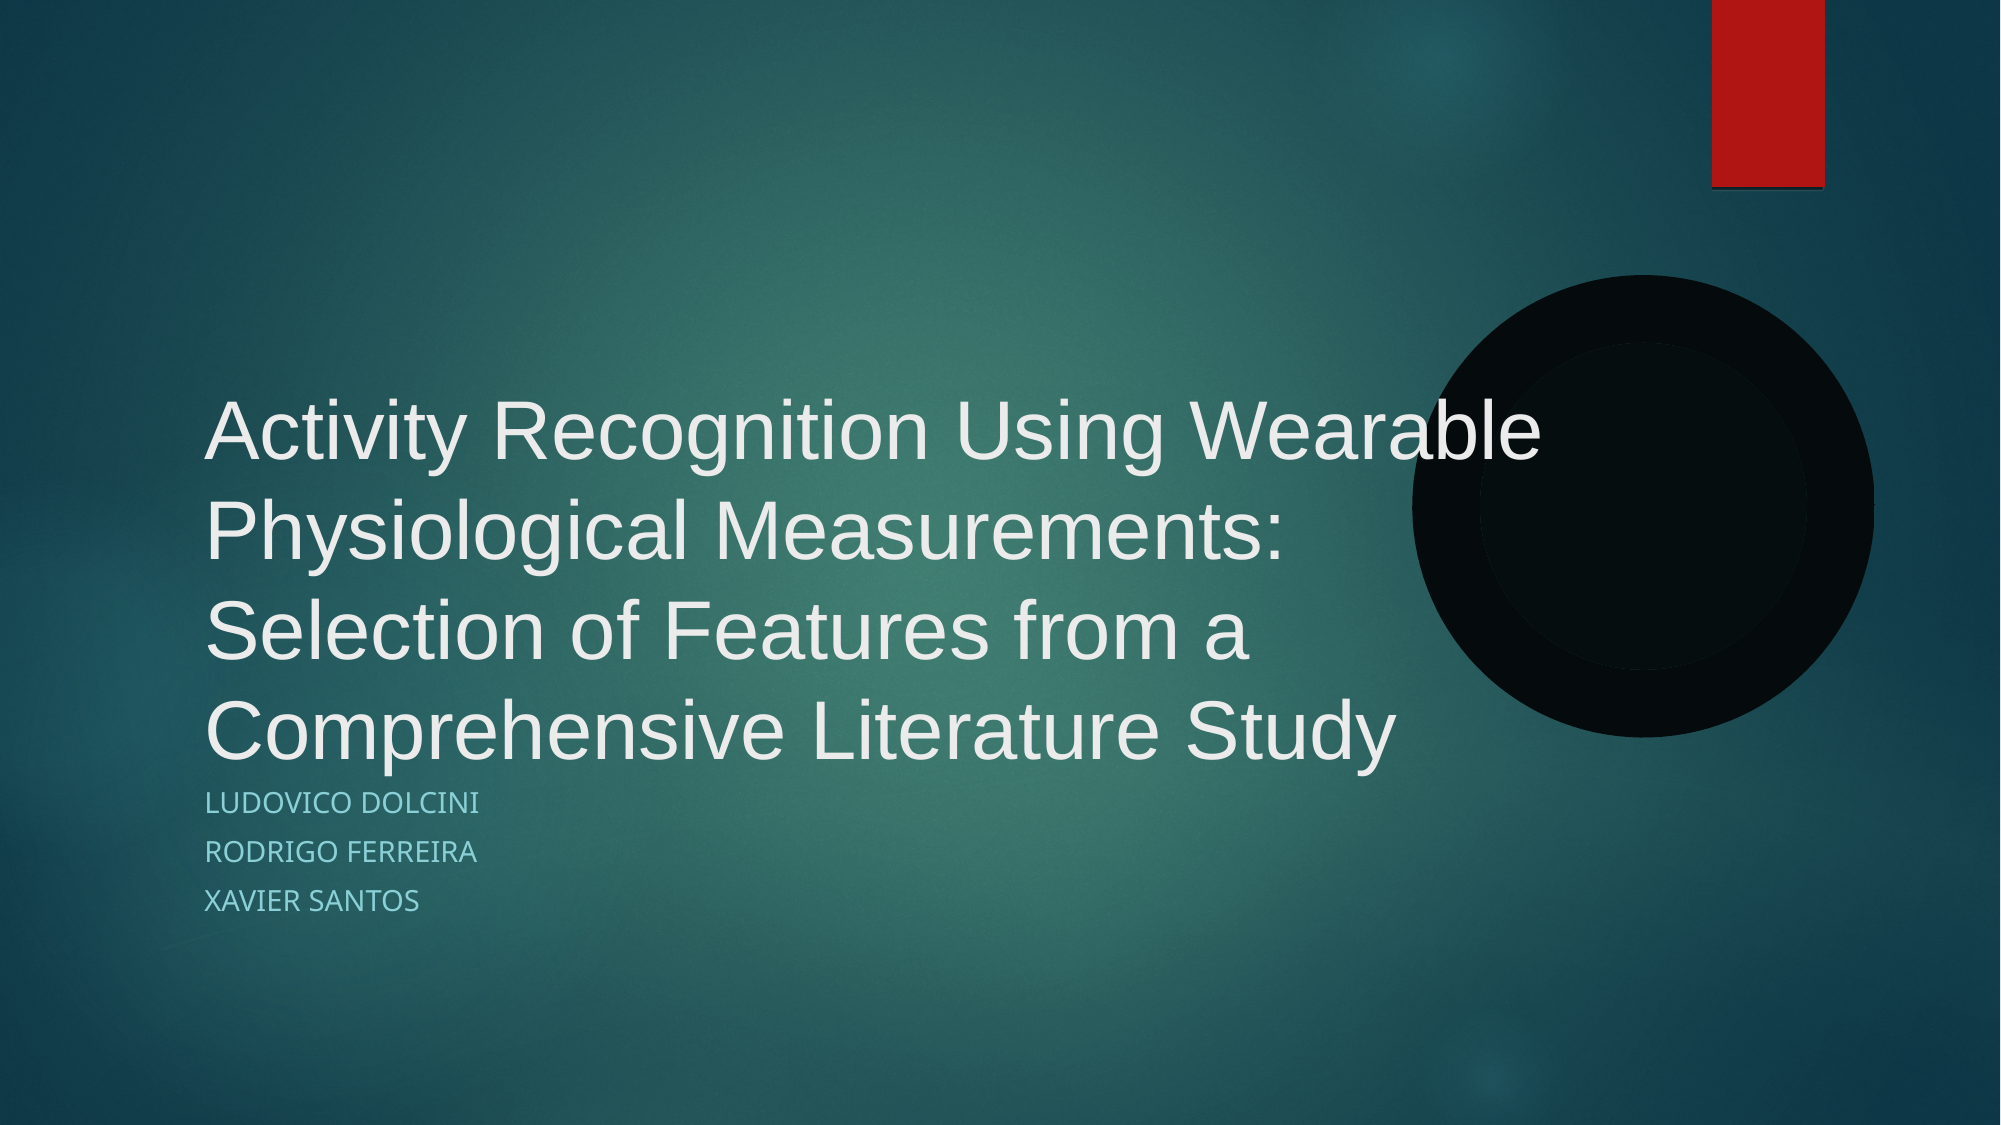

# Activity Recognition Using Wearable Physiological Measurements: Selection of Features from a Comprehensive Literature Study
Ludovico Dolcini
Rodrigo Ferreira
Xavier Santos